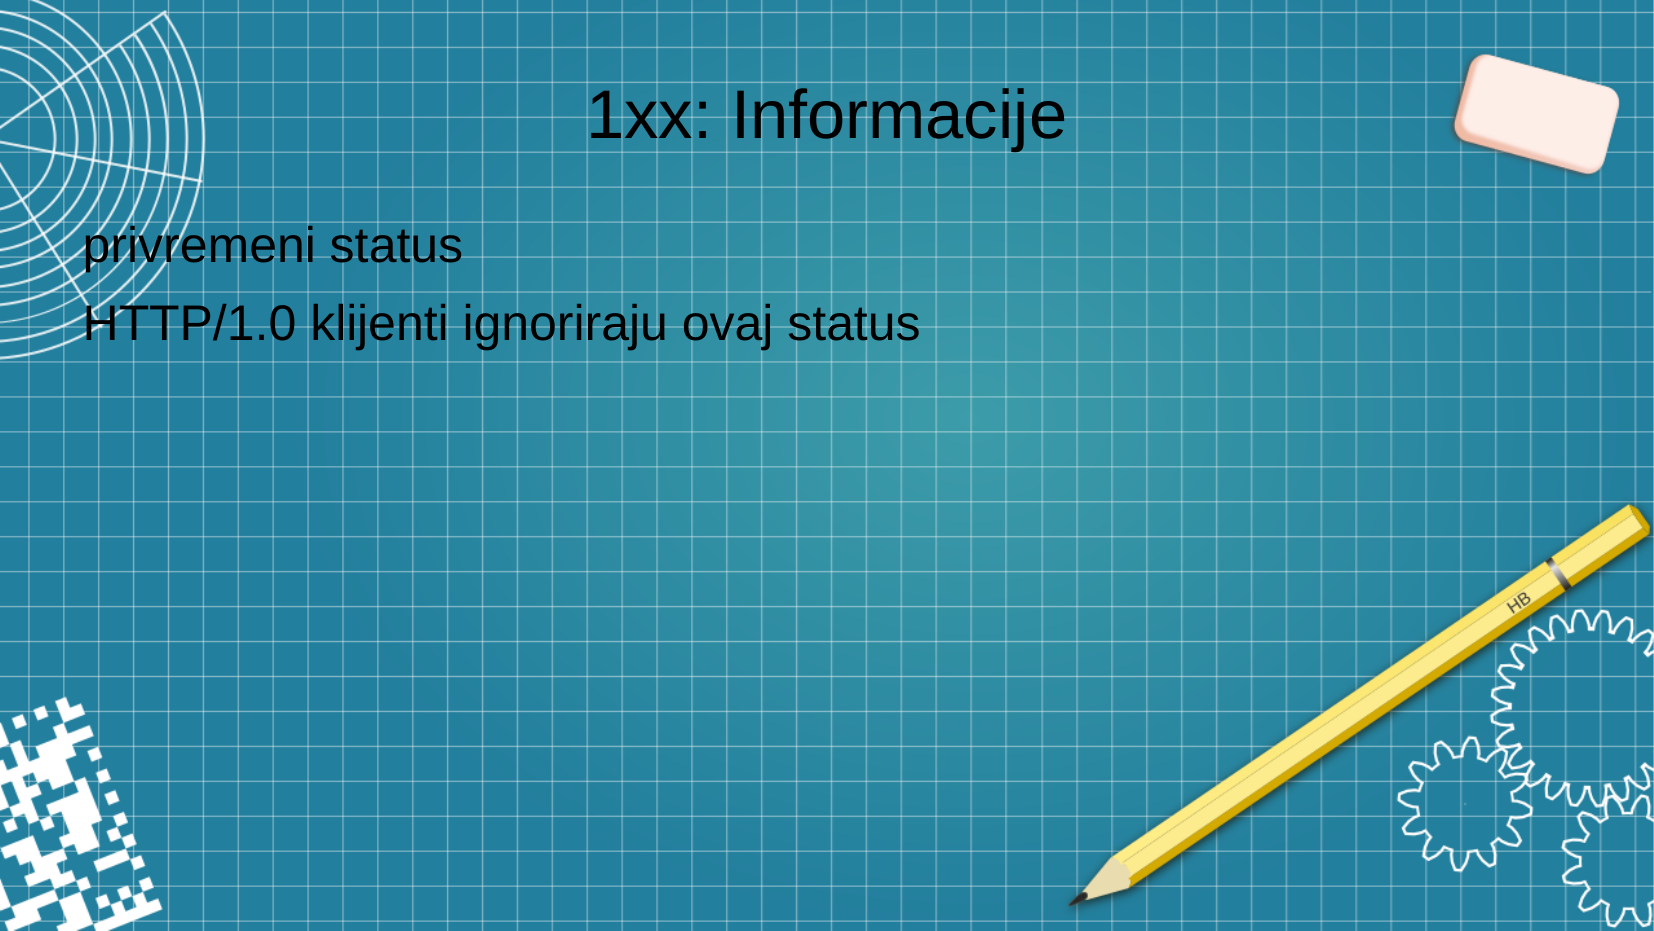

# 1xx: Informacije
privremeni status
HTTP/1.0 klijenti ignoriraju ovaj status